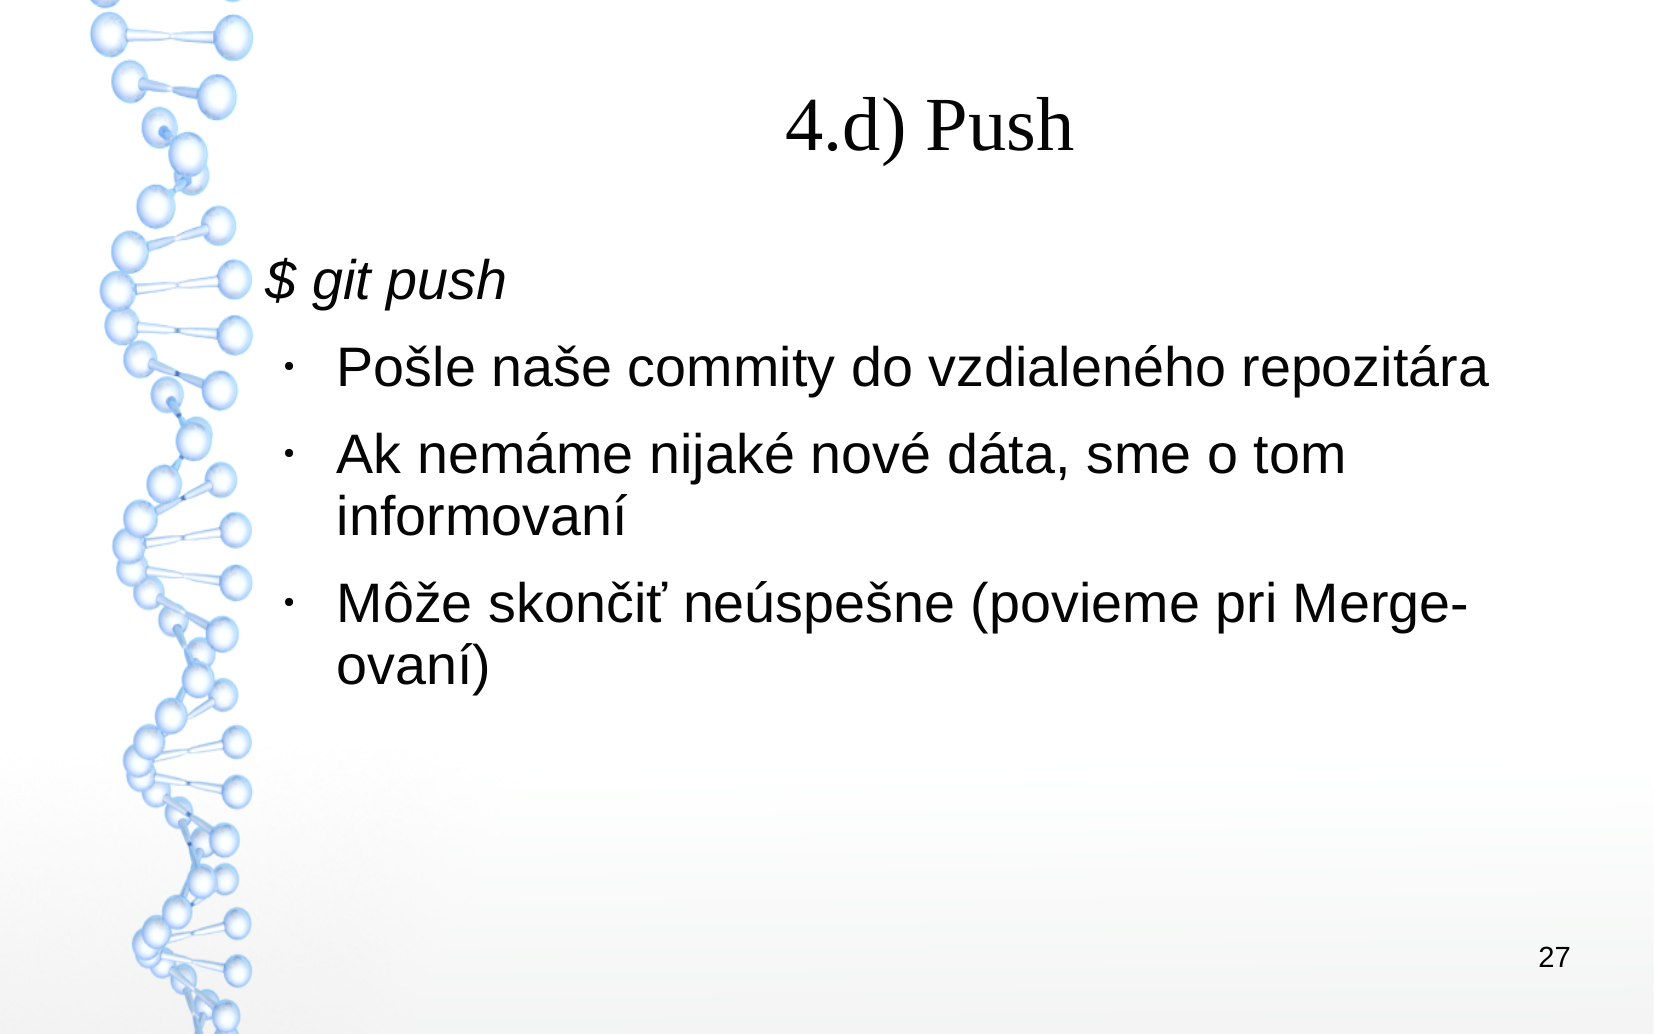

# 4.d) Push
$ git push
Pošle naše commity do vzdialeného repozitára
Ak nemáme nijaké nové dáta, sme o tom informovaní
Môže skončiť neúspešne (povieme pri Merge-ovaní)
27